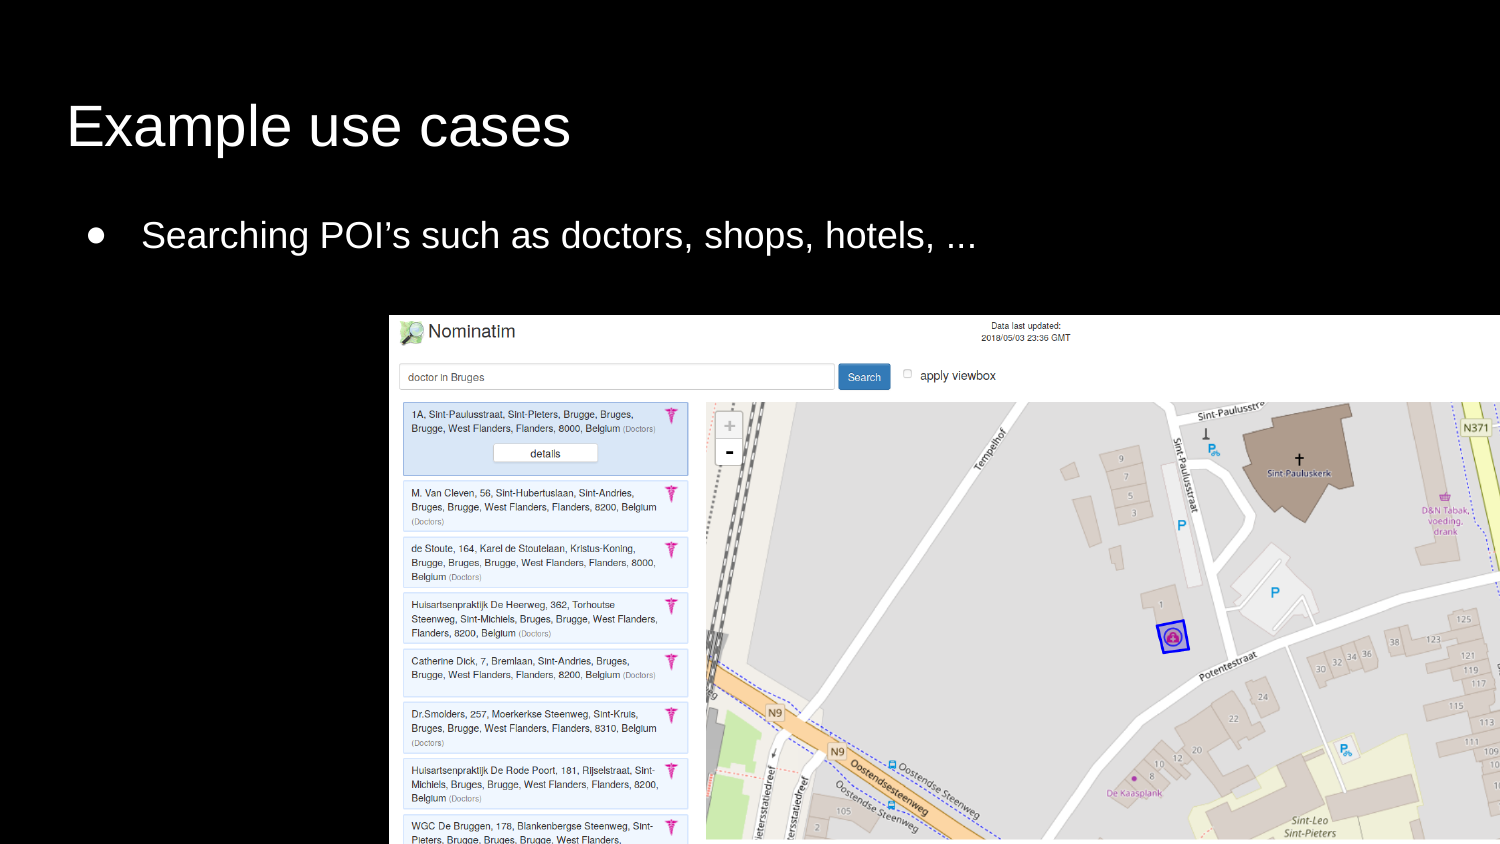

# Example use cases
Searching POI’s such as doctors, shops, hotels, ...